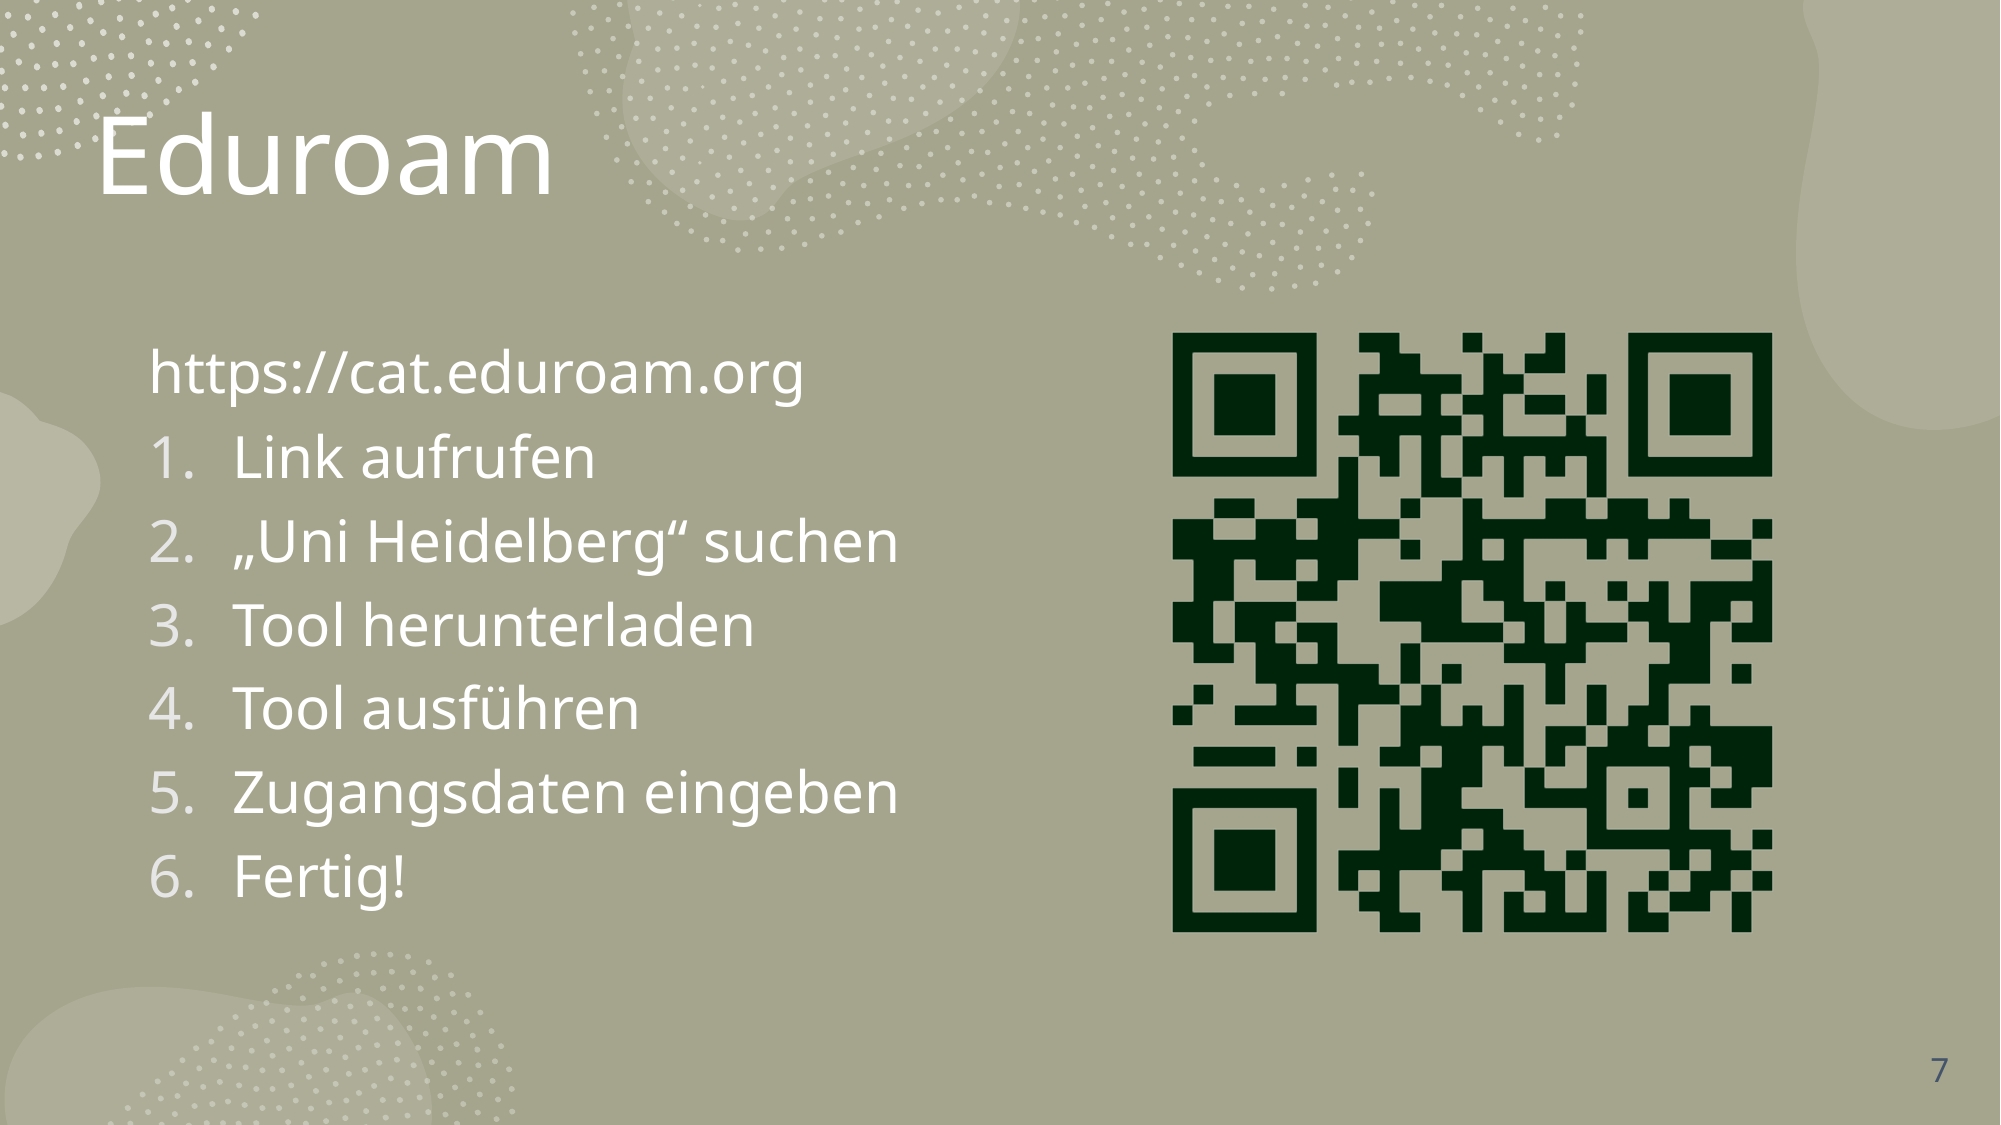

# Eduroam
https://cat.eduroam.org
Link aufrufen
„Uni Heidelberg“ suchen
Tool herunterladen
Tool ausführen
Zugangsdaten eingeben
Fertig!